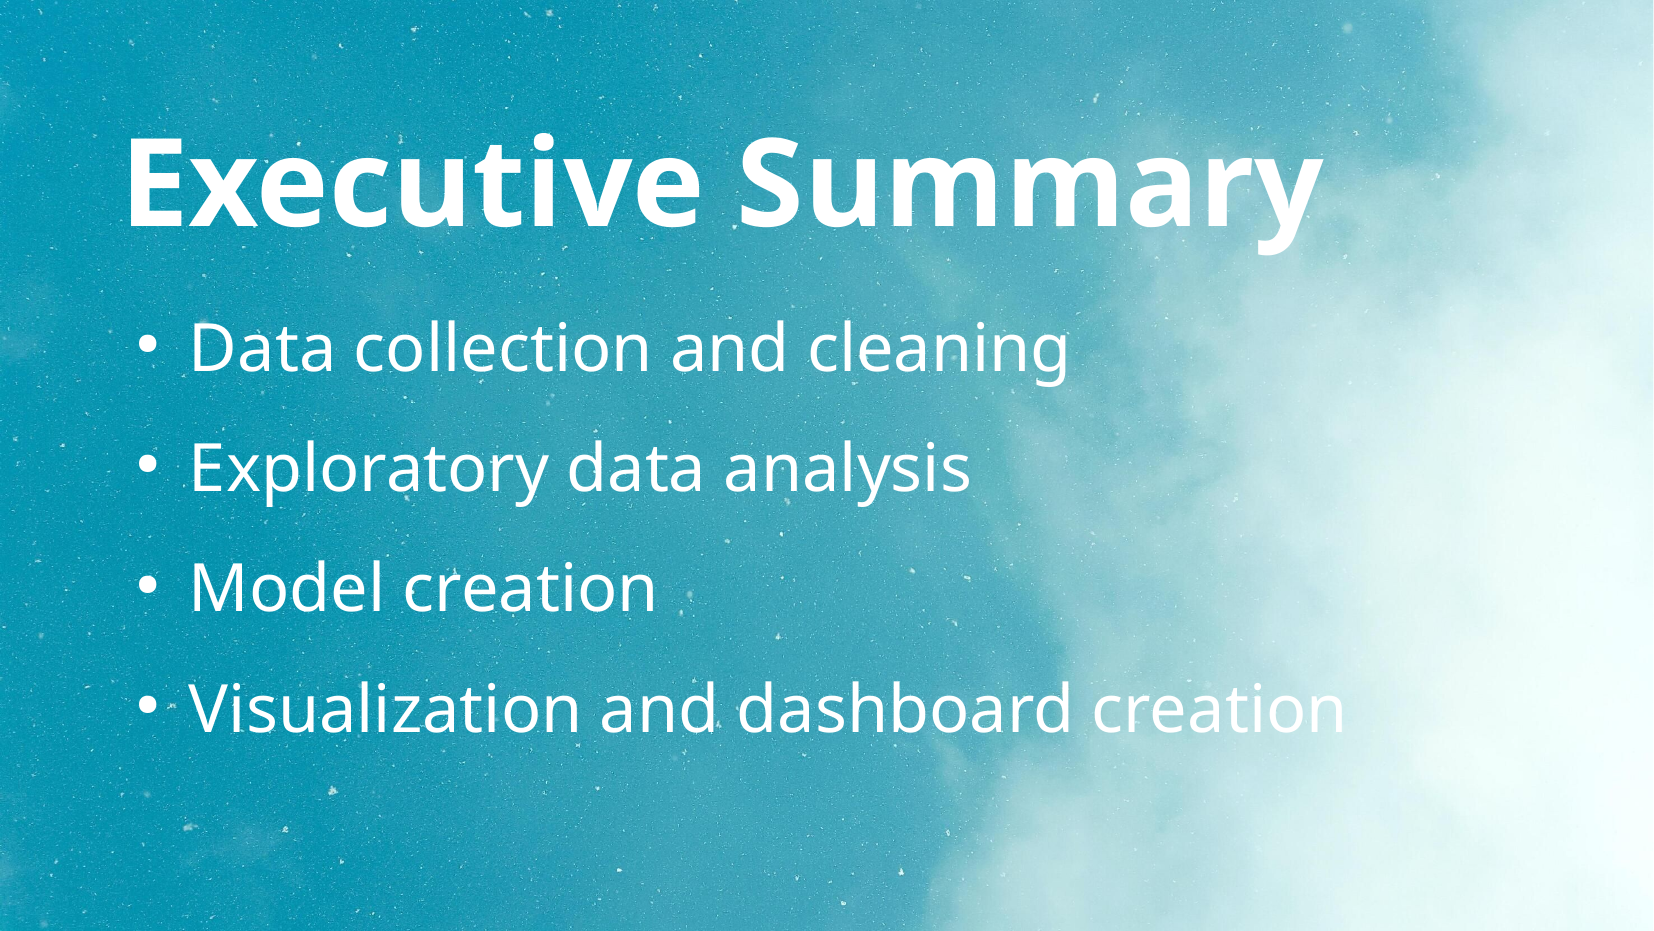

# Executive Summary
Data collection and cleaning
Exploratory data analysis
Model creation
Visualization and dashboard creation